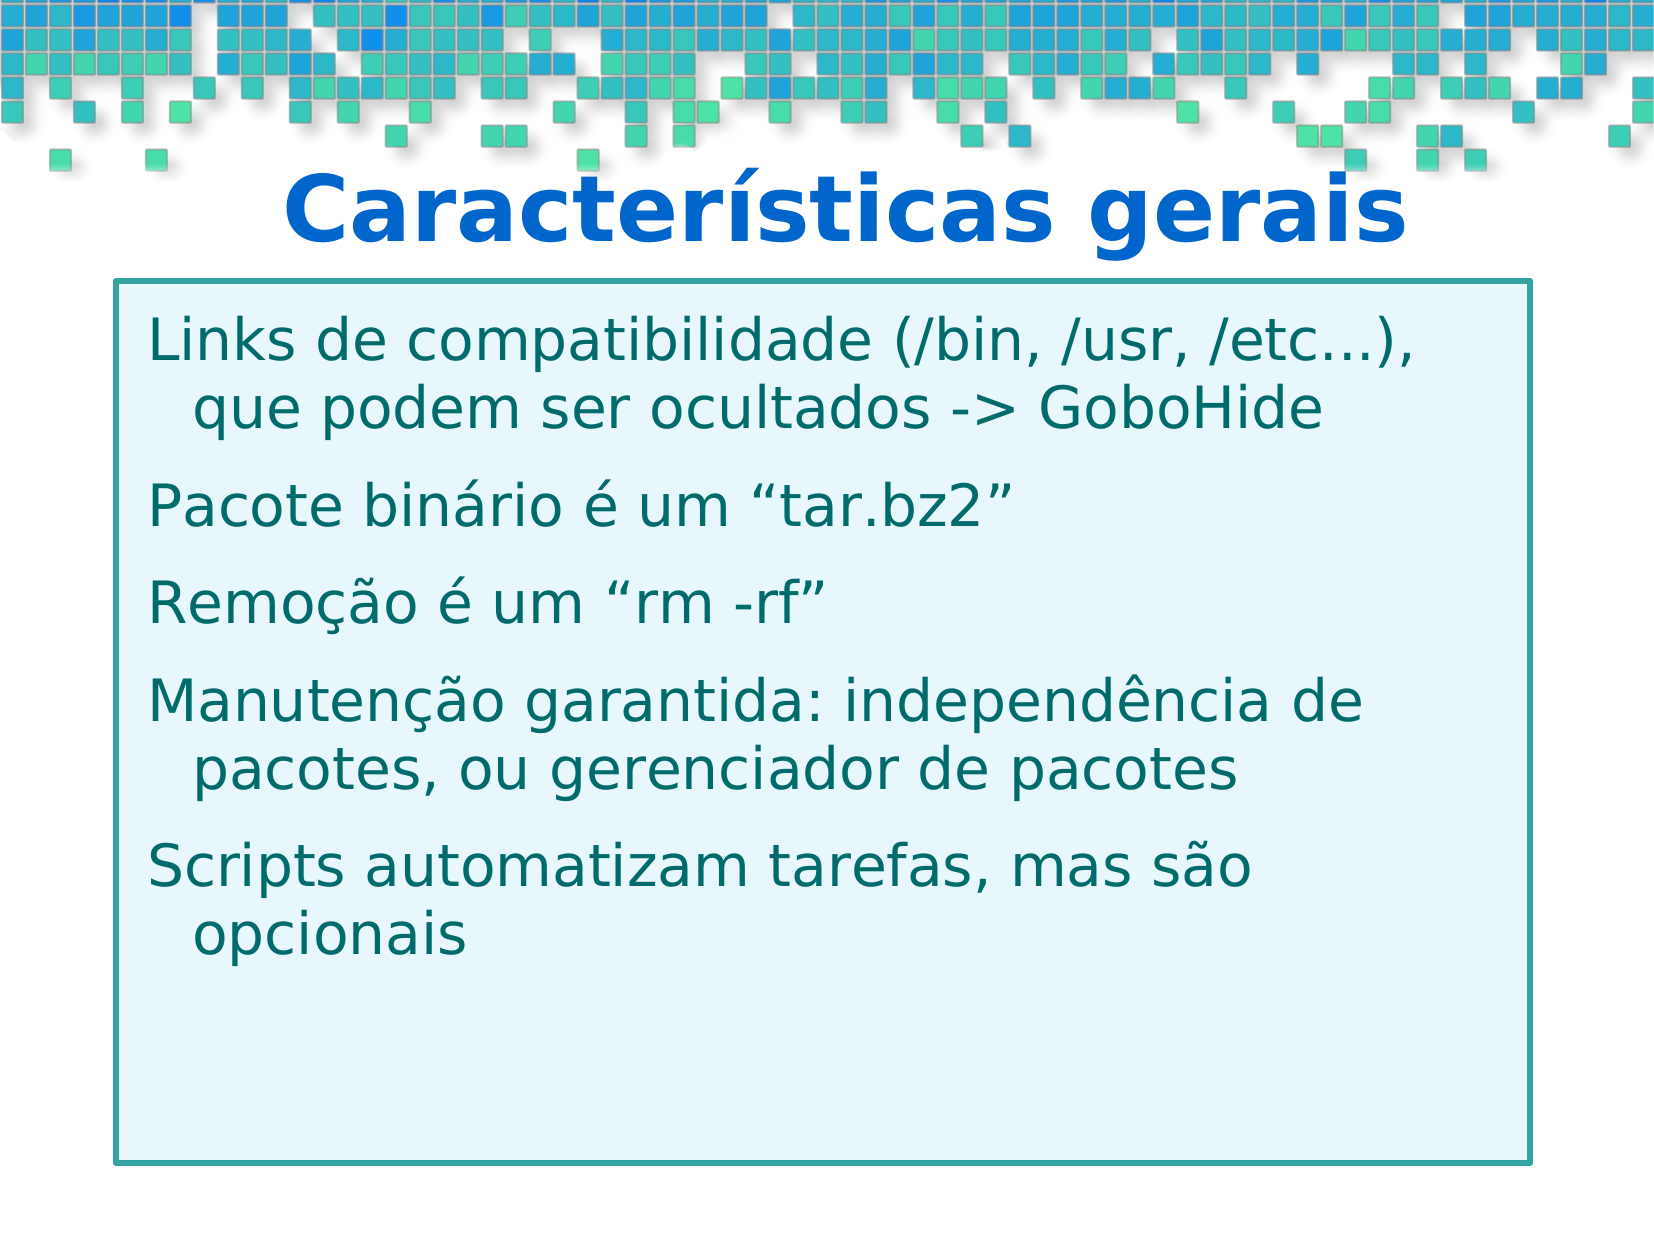

# Características gerais
Links de compatibilidade (/bin, /usr, /etc...), que podem ser ocultados -> GoboHide
Pacote binário é um “tar.bz2”
Remoção é um “rm -rf”
Manutenção garantida: independência de pacotes, ou gerenciador de pacotes
Scripts automatizam tarefas, mas são opcionais